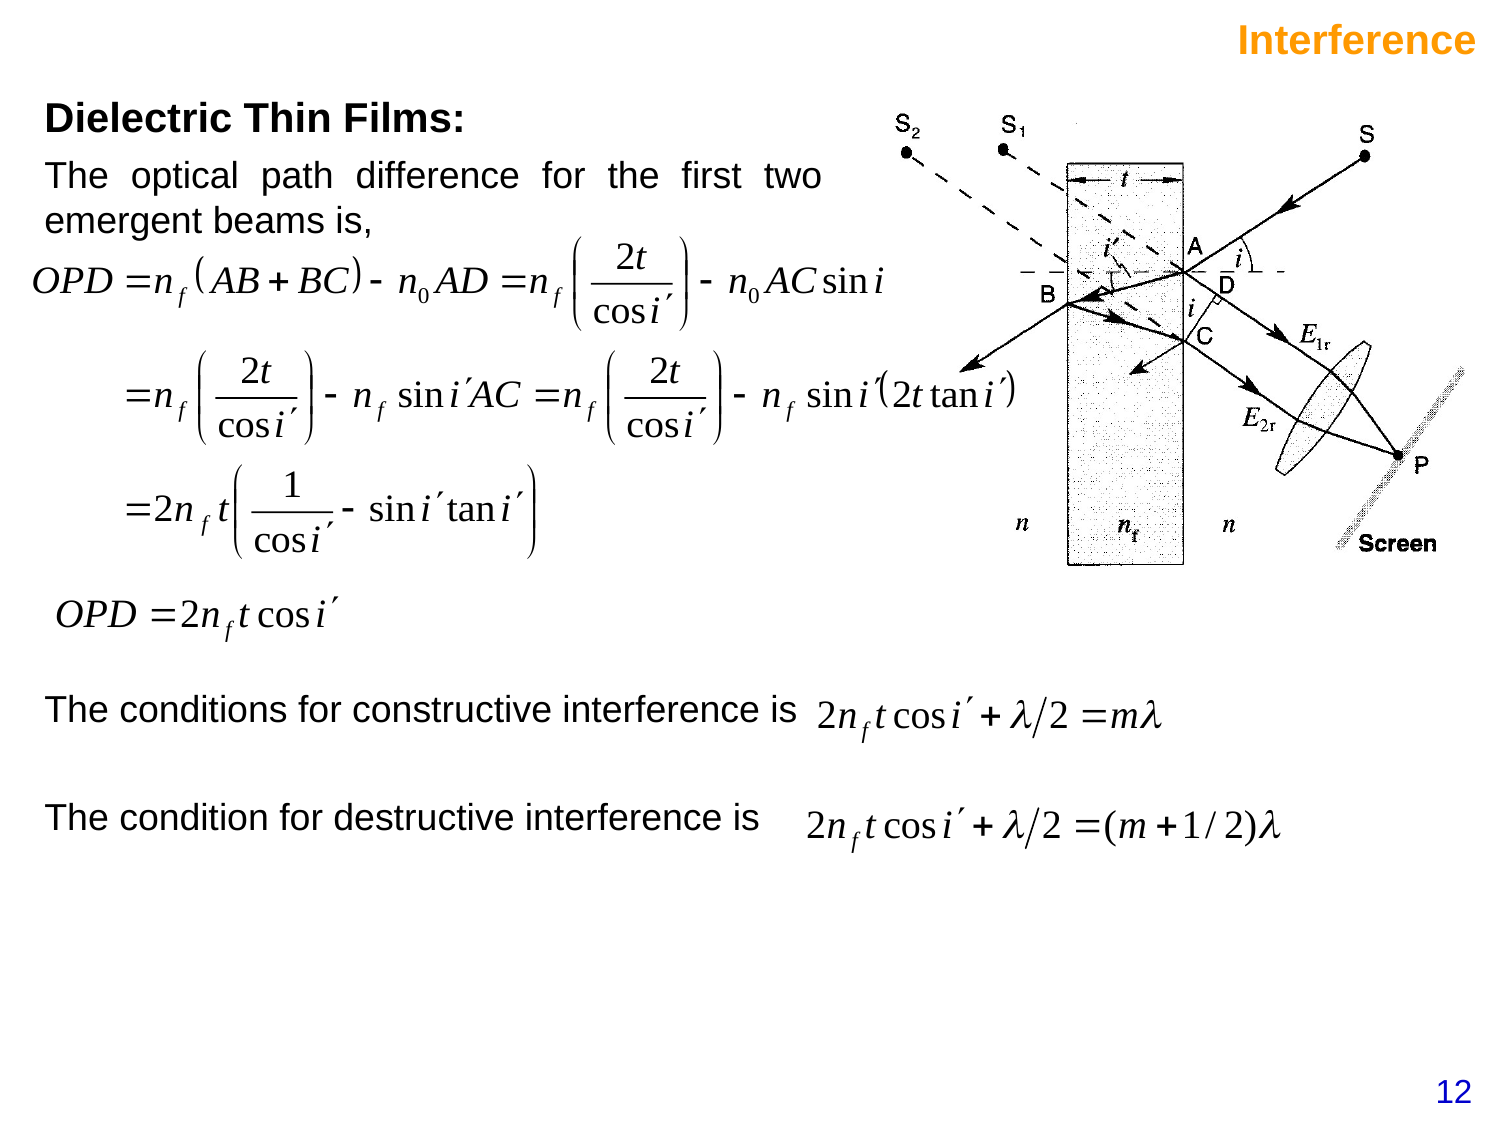

Interference
Dielectric Thin Films:
The optical path difference for the first two emergent beams is,
The conditions for constructive interference is
The condition for destructive interference is